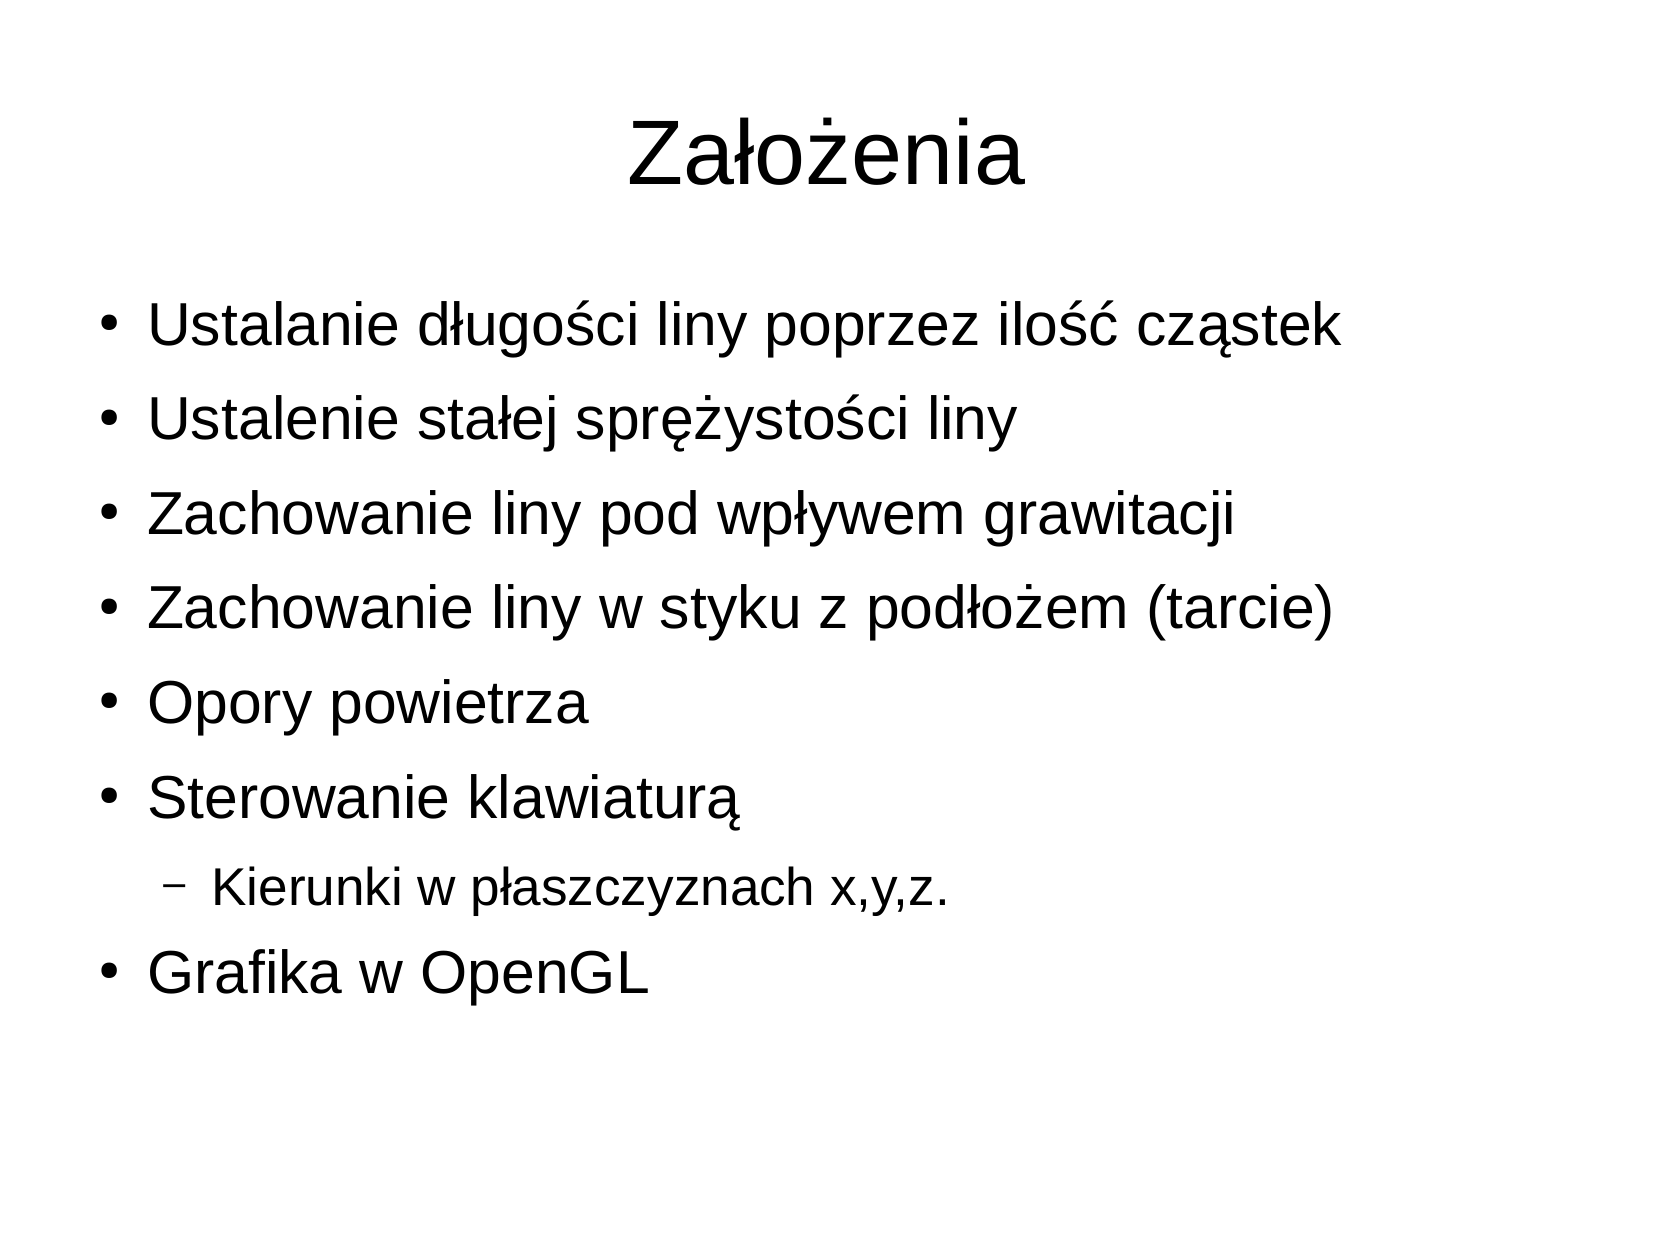

# Założenia
Ustalanie długości liny poprzez ilość cząstek
Ustalenie stałej sprężystości liny
Zachowanie liny pod wpływem grawitacji
Zachowanie liny w styku z podłożem (tarcie)
Opory powietrza
Sterowanie klawiaturą
Kierunki w płaszczyznach x,y,z.
Grafika w OpenGL